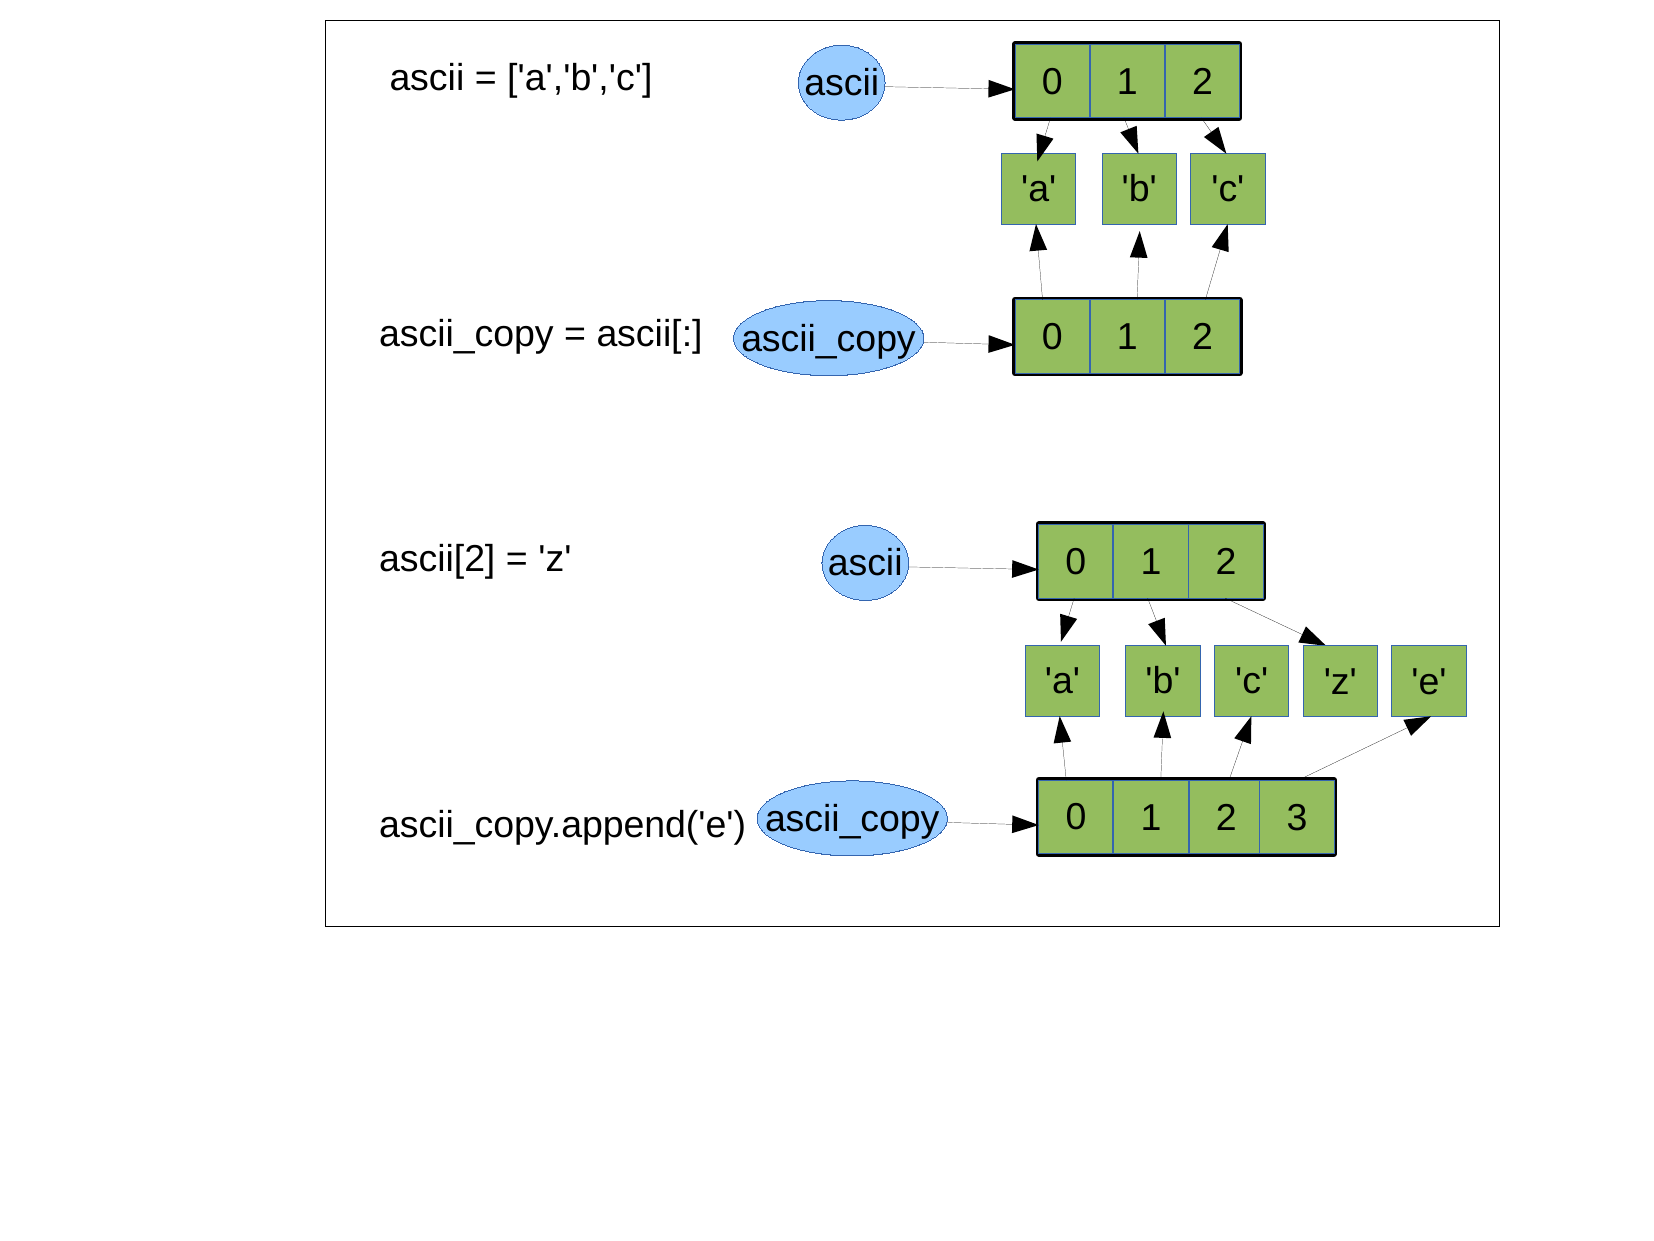

0
1
2
ascii
 ascii = ['a','b','c']
'a'
'b'
'c'
0
1
2
ascii_copy
ascii_copy = ascii[:]
0
1
2
ascii
ascii[2] = 'z'
'a'
'b'
'c'
'z'
'e'
0
1
2
3
ascii_copy
ascii_copy.append('e')